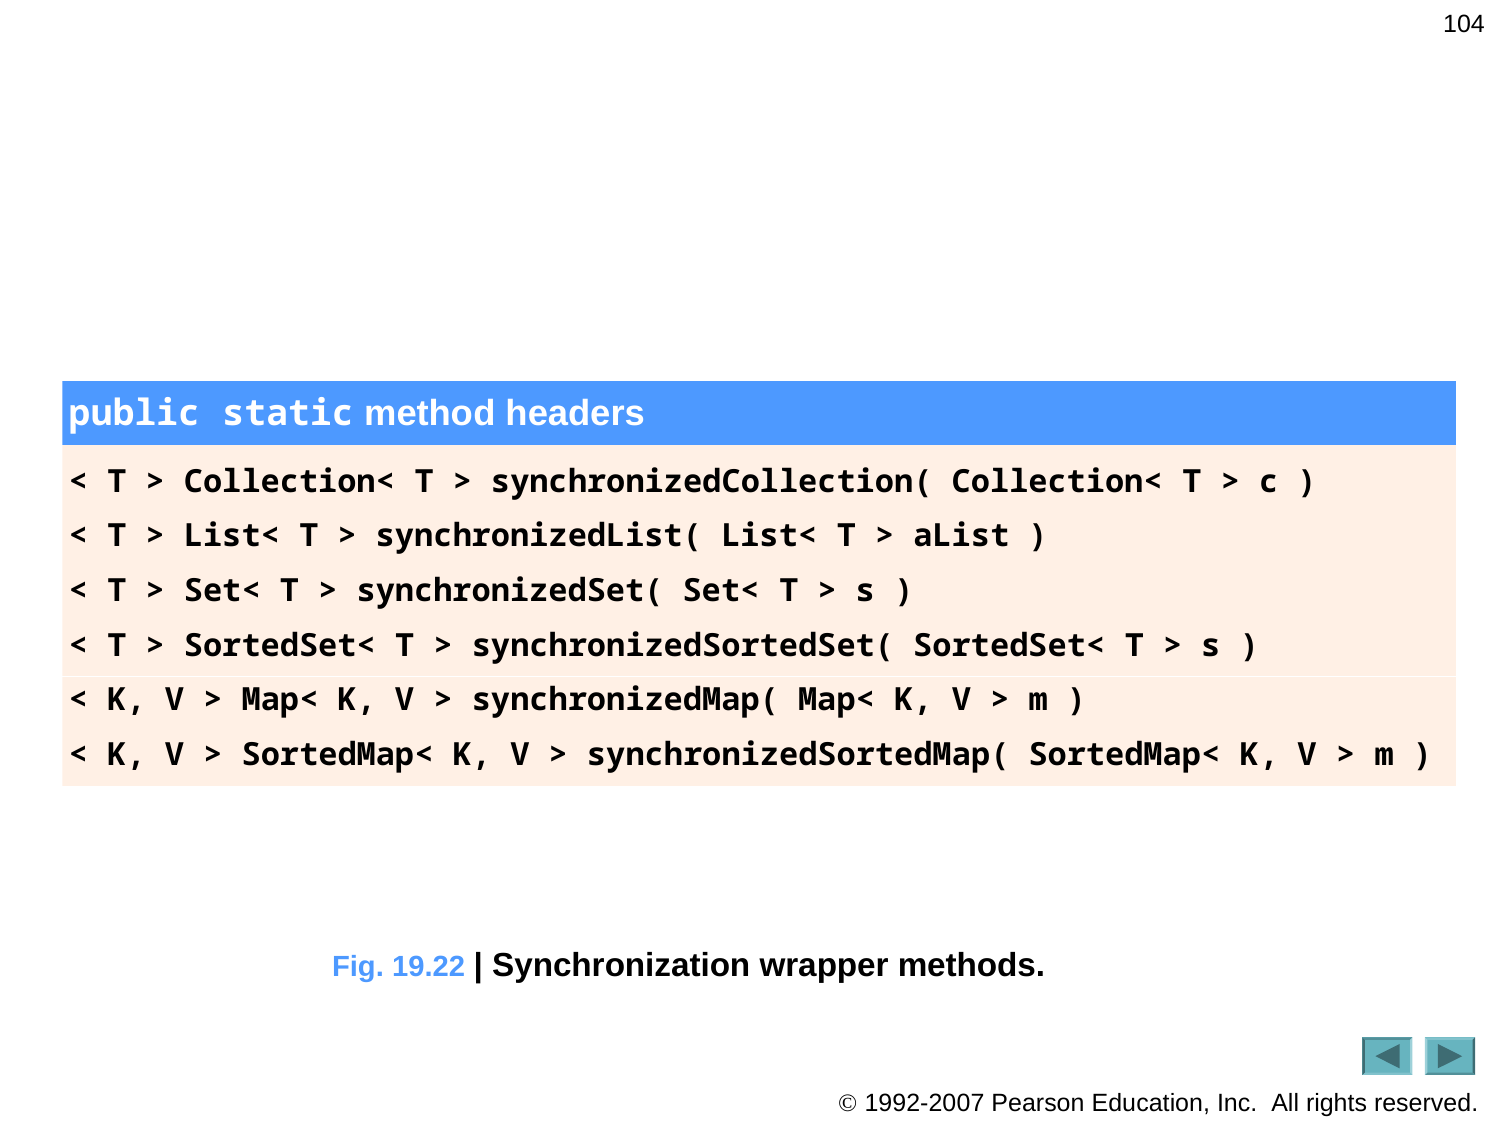

# Fig. 19.22 | Synchronization wrapper methods.